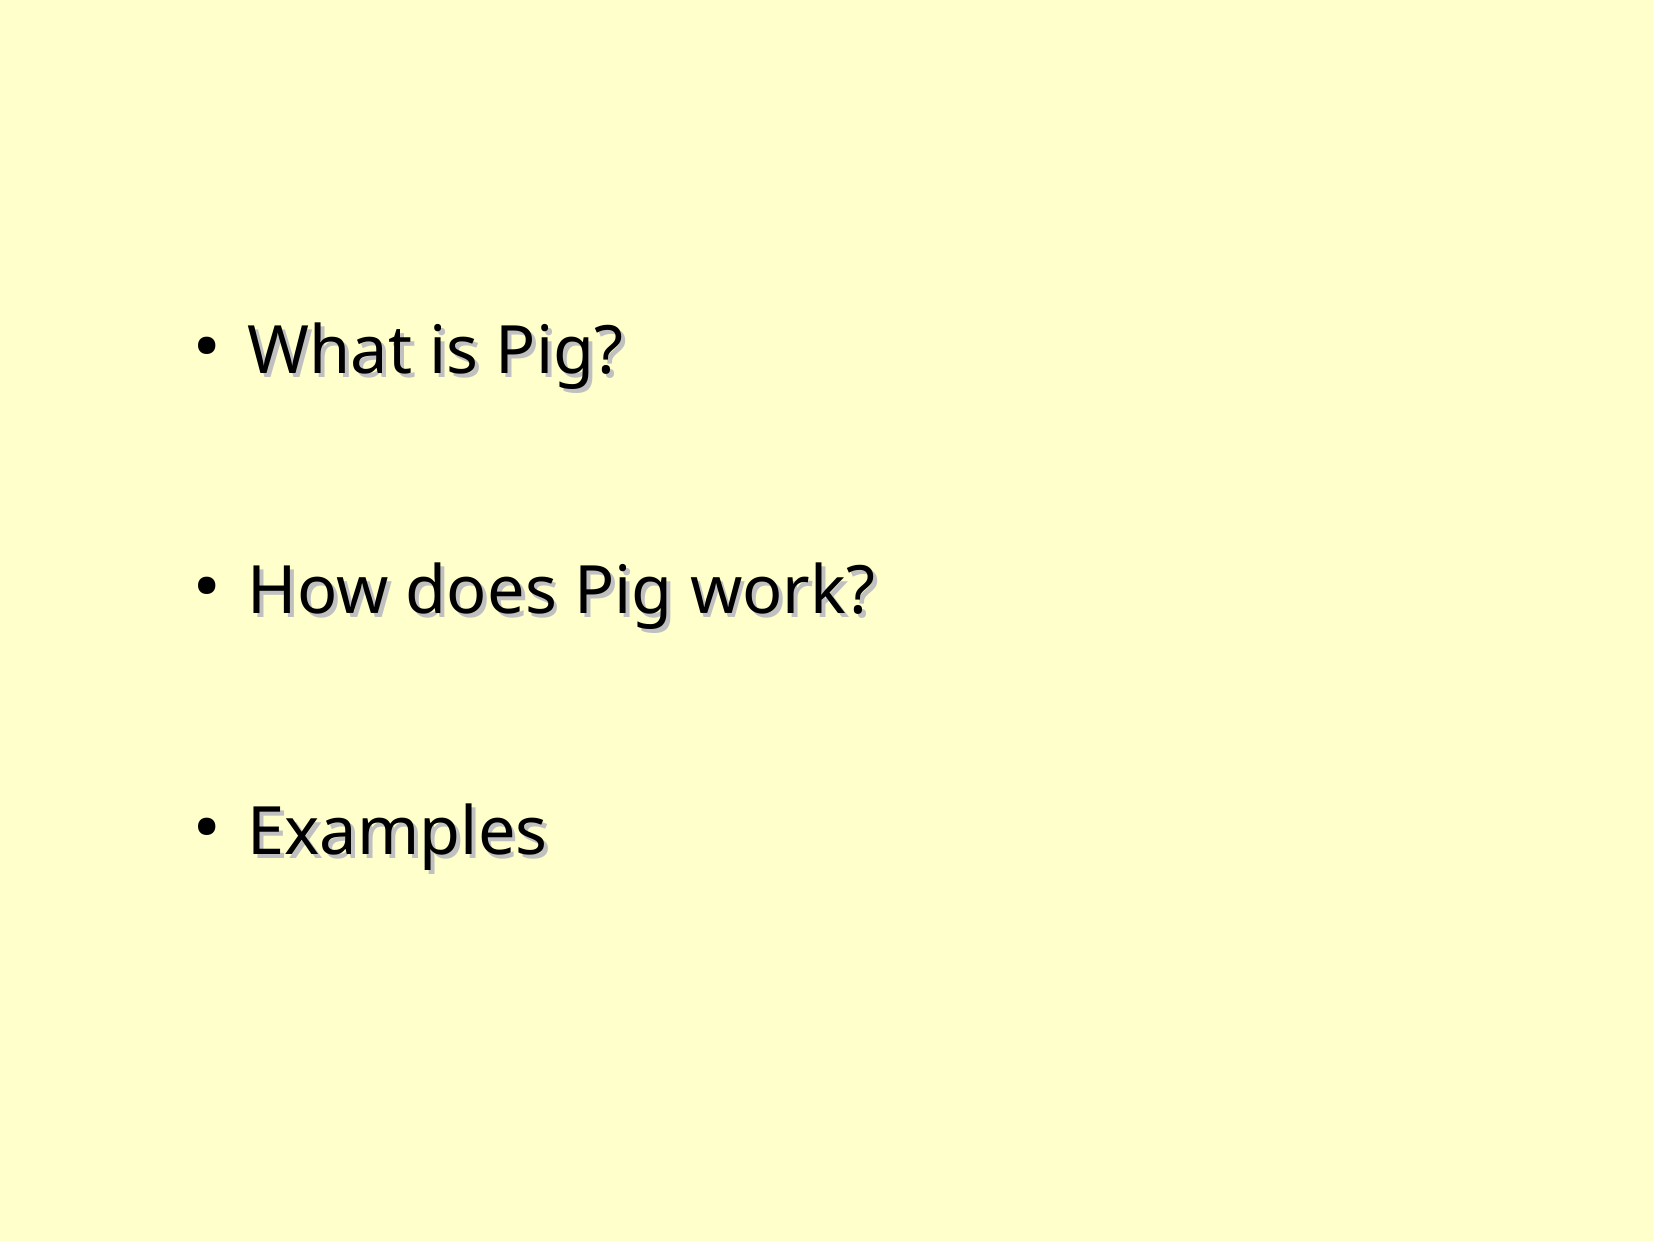

# What is Pig?
How does Pig work?
Examples